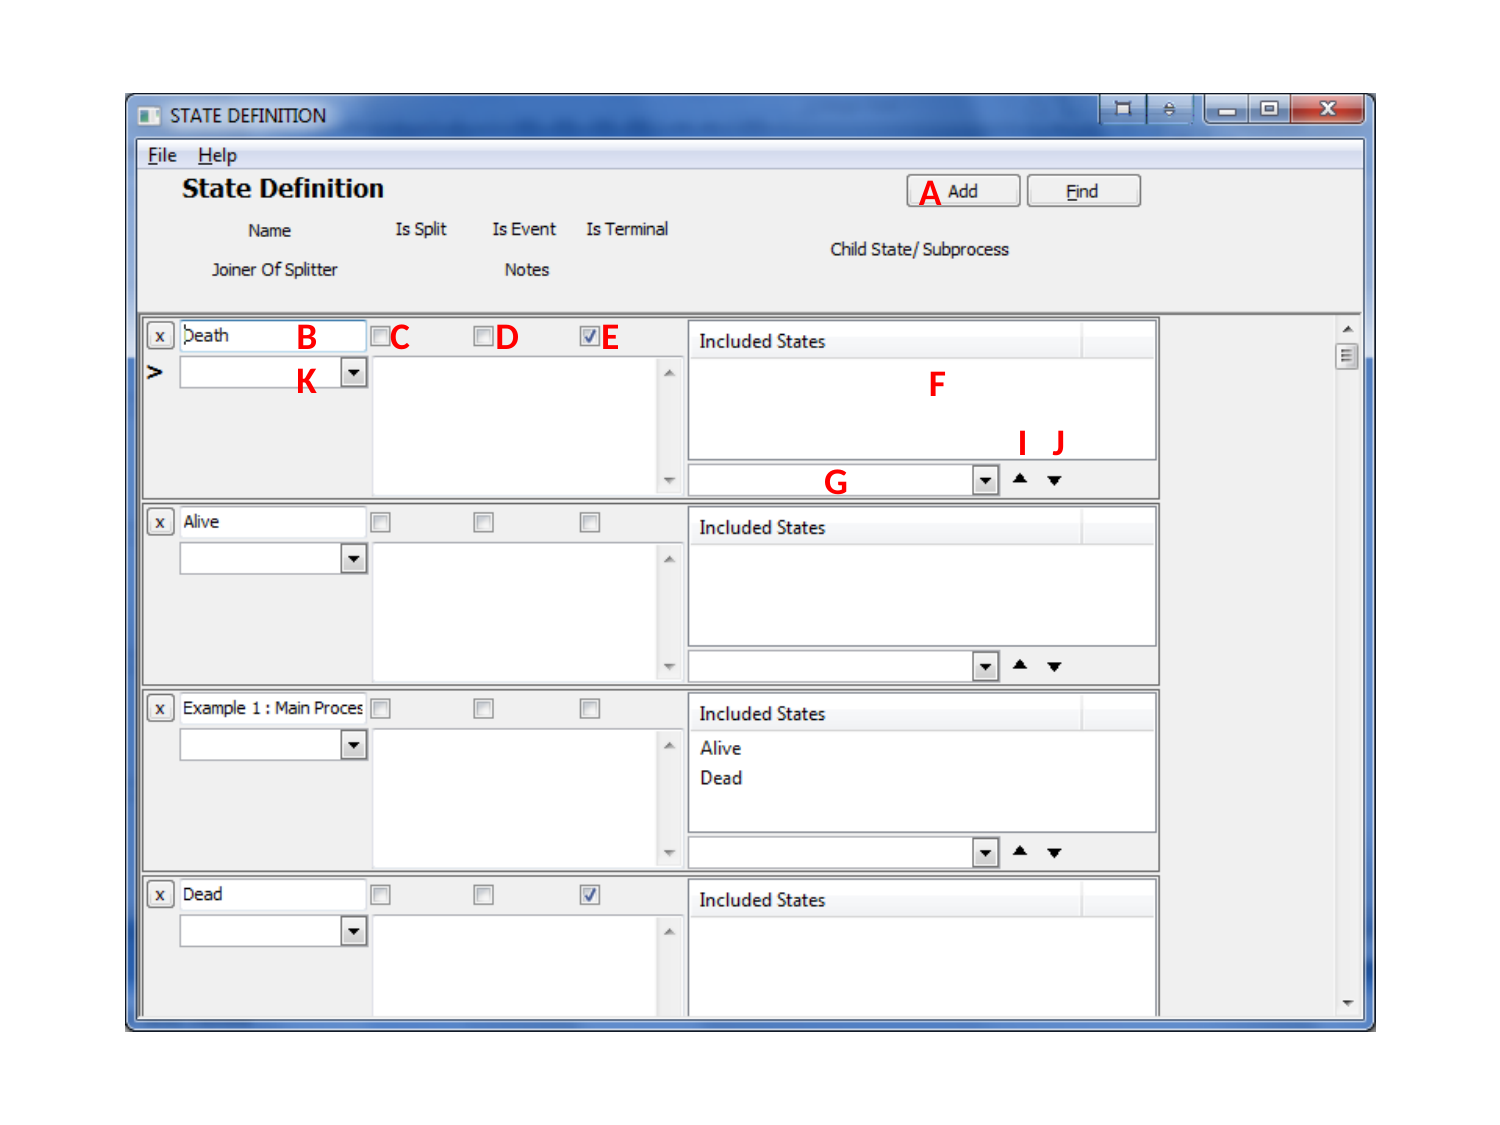

A
B
C
D
E
K
F
I
J
G